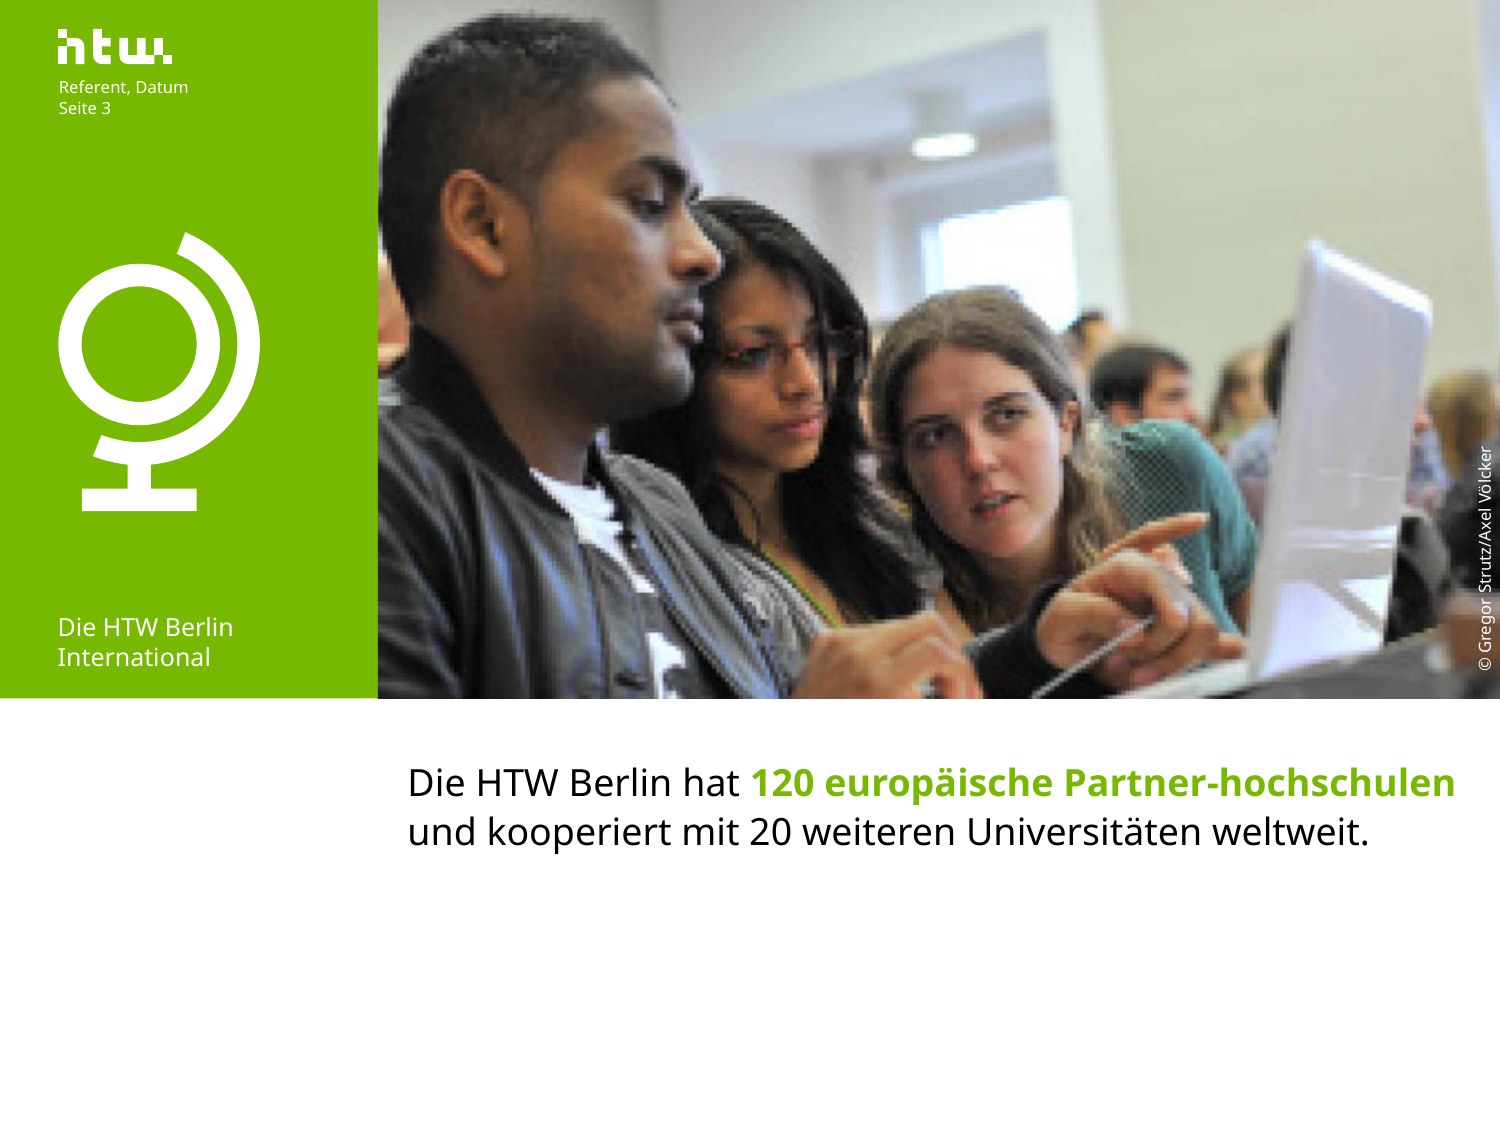

Referent, Datum
© Gregor Strutz/Axel Völcker
# Die HTW Berlin International
Die HTW Berlin hat 120 europäische Partner-hochschulen und kooperiert mit 20 weiteren Universitäten weltweit.